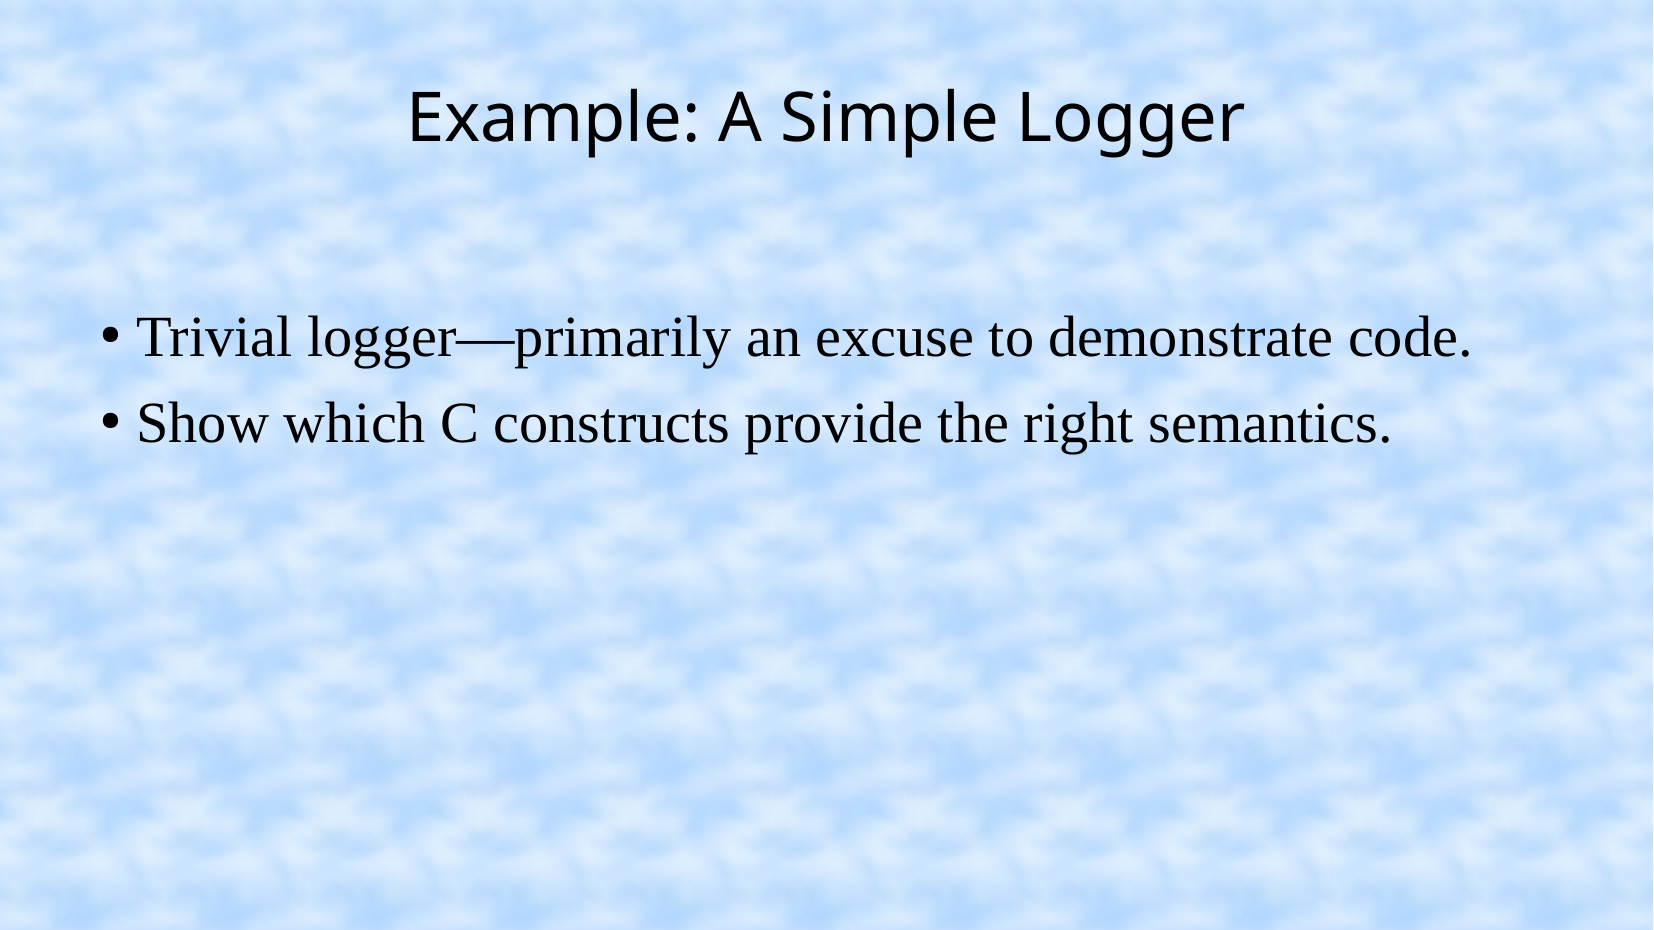

# Example: A Simple Logger
Trivial logger—primarily an excuse to demonstrate code.
Show which C constructs provide the right semantics.